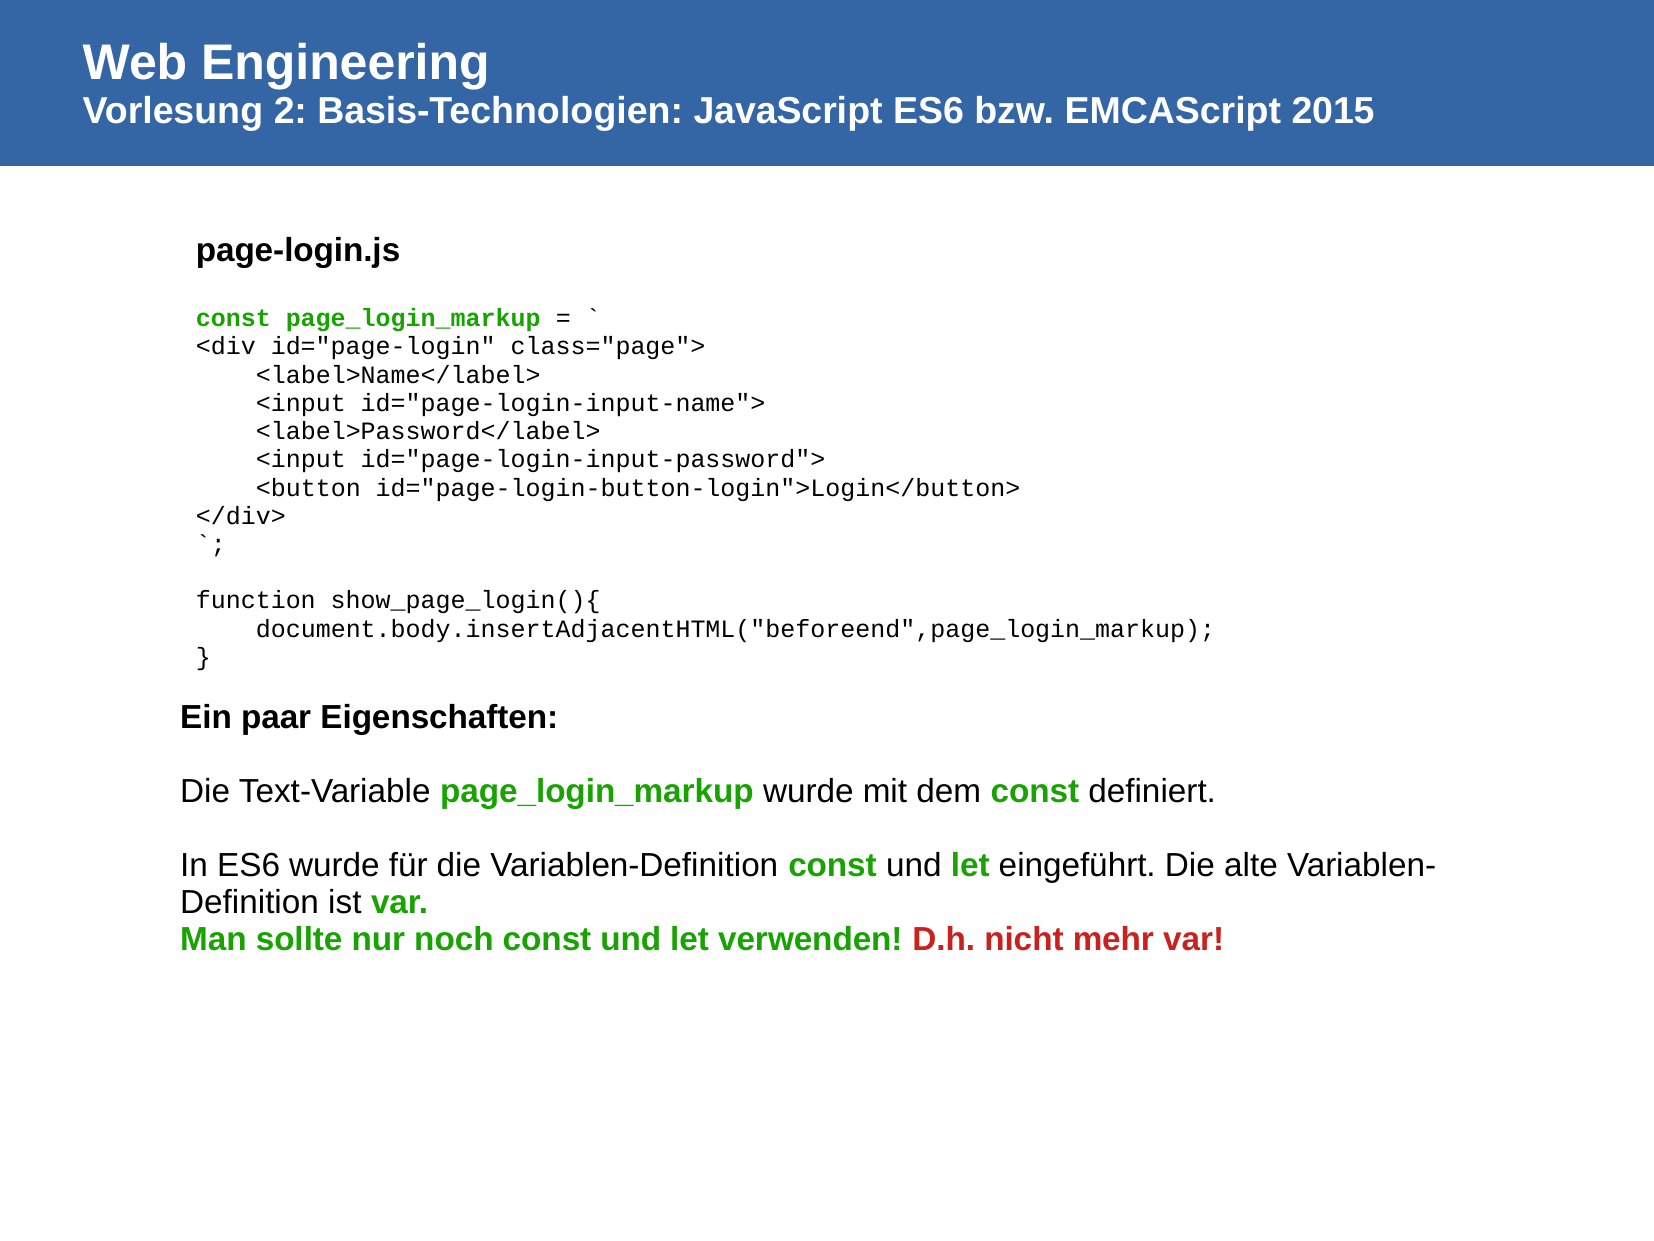

# Web Engineering Vorlesung 2: Basis-Technologien: JavaScript ES6 bzw. EMCAScript 2015
page-login.js
const page_login_markup = `
<div id="page-login" class="page">
 <label>Name</label>
 <input id="page-login-input-name">
 <label>Password</label>
 <input id="page-login-input-password">
 <button id="page-login-button-login">Login</button>
</div>
`;
function show_page_login(){
 document.body.insertAdjacentHTML("beforeend",page_login_markup);
}
Ein paar Eigenschaften:
Die Text-Variable page_login_markup wurde mit dem const definiert.
In ES6 wurde für die Variablen-Definition const und let eingeführt. Die alte Variablen-Definition ist var.
Man sollte nur noch const und let verwenden! D.h. nicht mehr var!